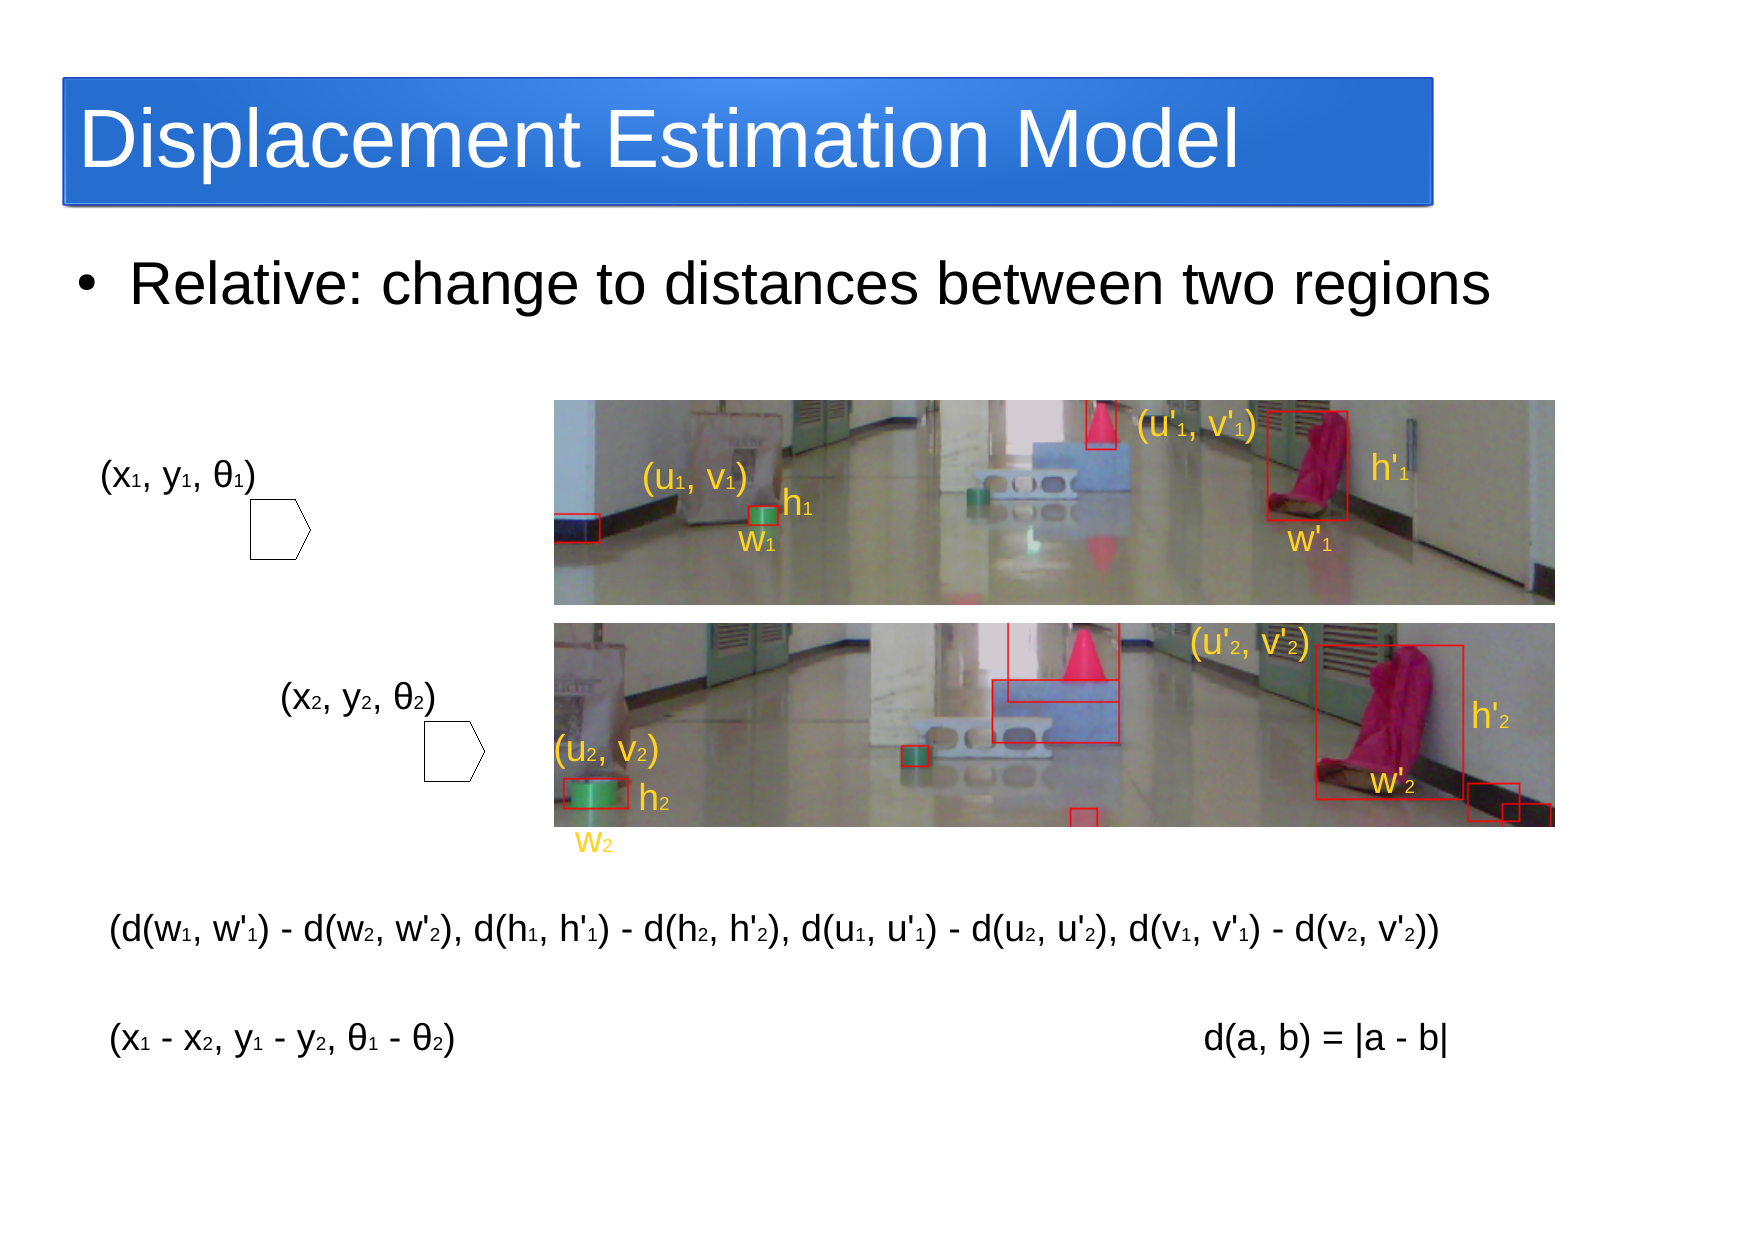

# Displacement Estimation Model
Relative: change to distances between two regions
(u'1, v'1)
h'1
(u1, v1)
h1
w1
w'1
(x1, y1, θ1)
(u'2, v'2)
h'2
(u2, v2)
w'2
h2
w2
(x2, y2, θ2)
(d(w1, w'1) - d(w2, w'2), d(h1, h'1) - d(h2, h'2), d(u1, u'1) - d(u2, u'2), d(v1, v'1) - d(v2, v'2))
(x1 - x2, y1 - y2, θ1 - θ2)
d(a, b) = |a - b|